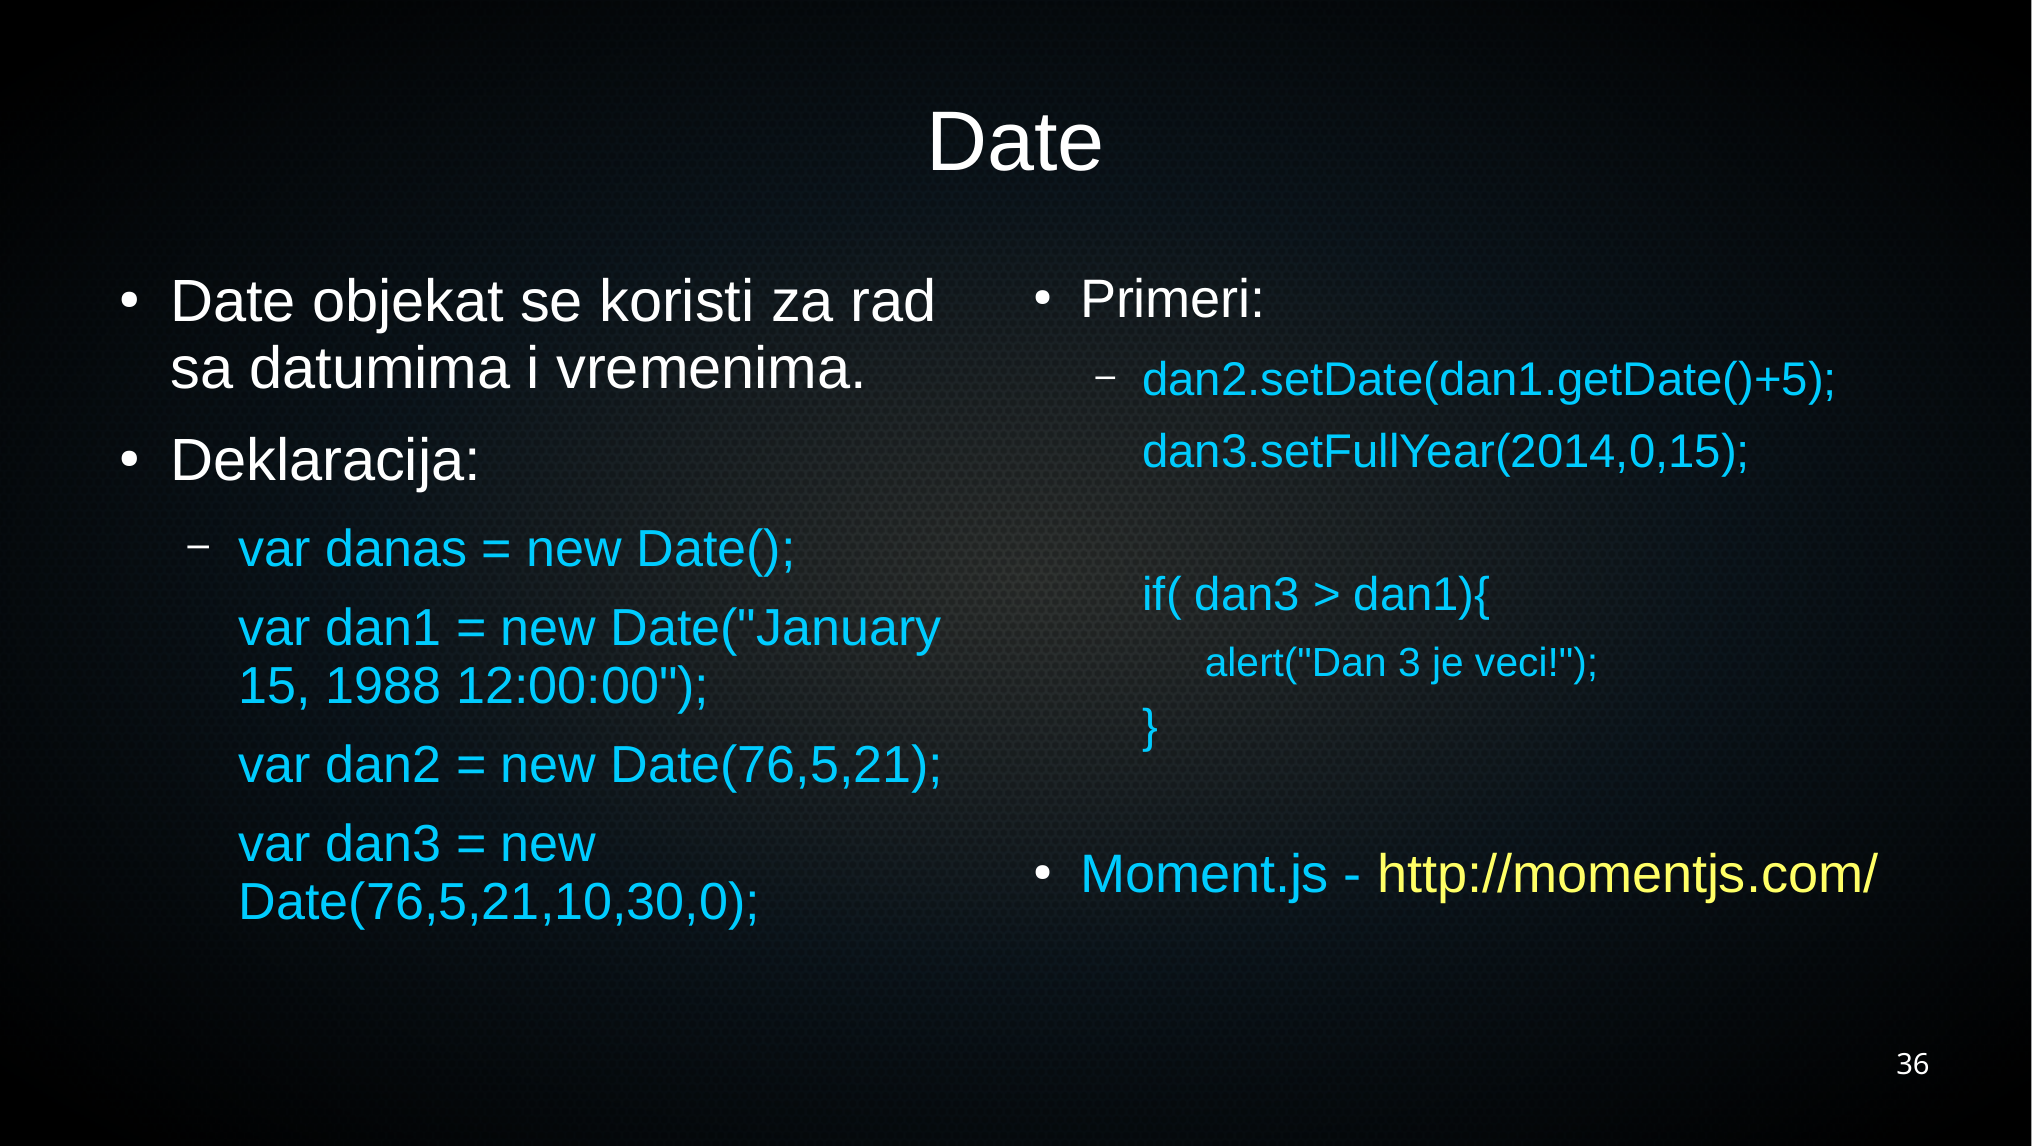

# Date
Date objekat se koristi za rad sa datumima i vremenima.
Deklaracija:
var danas = new Date();
var dan1 = new Date("January 15, 1988 12:00:00");
var dan2 = new Date(76,5,21);
var dan3 = new Date(76,5,21,10,30,0);
Primeri:
dan2.setDate(dan1.getDate()+5);
dan3.setFullYear(2014,0,15);
if( dan3 > dan1){
alert("Dan 3 je veci!");
}
Moment.js - http://momentjs.com/
36